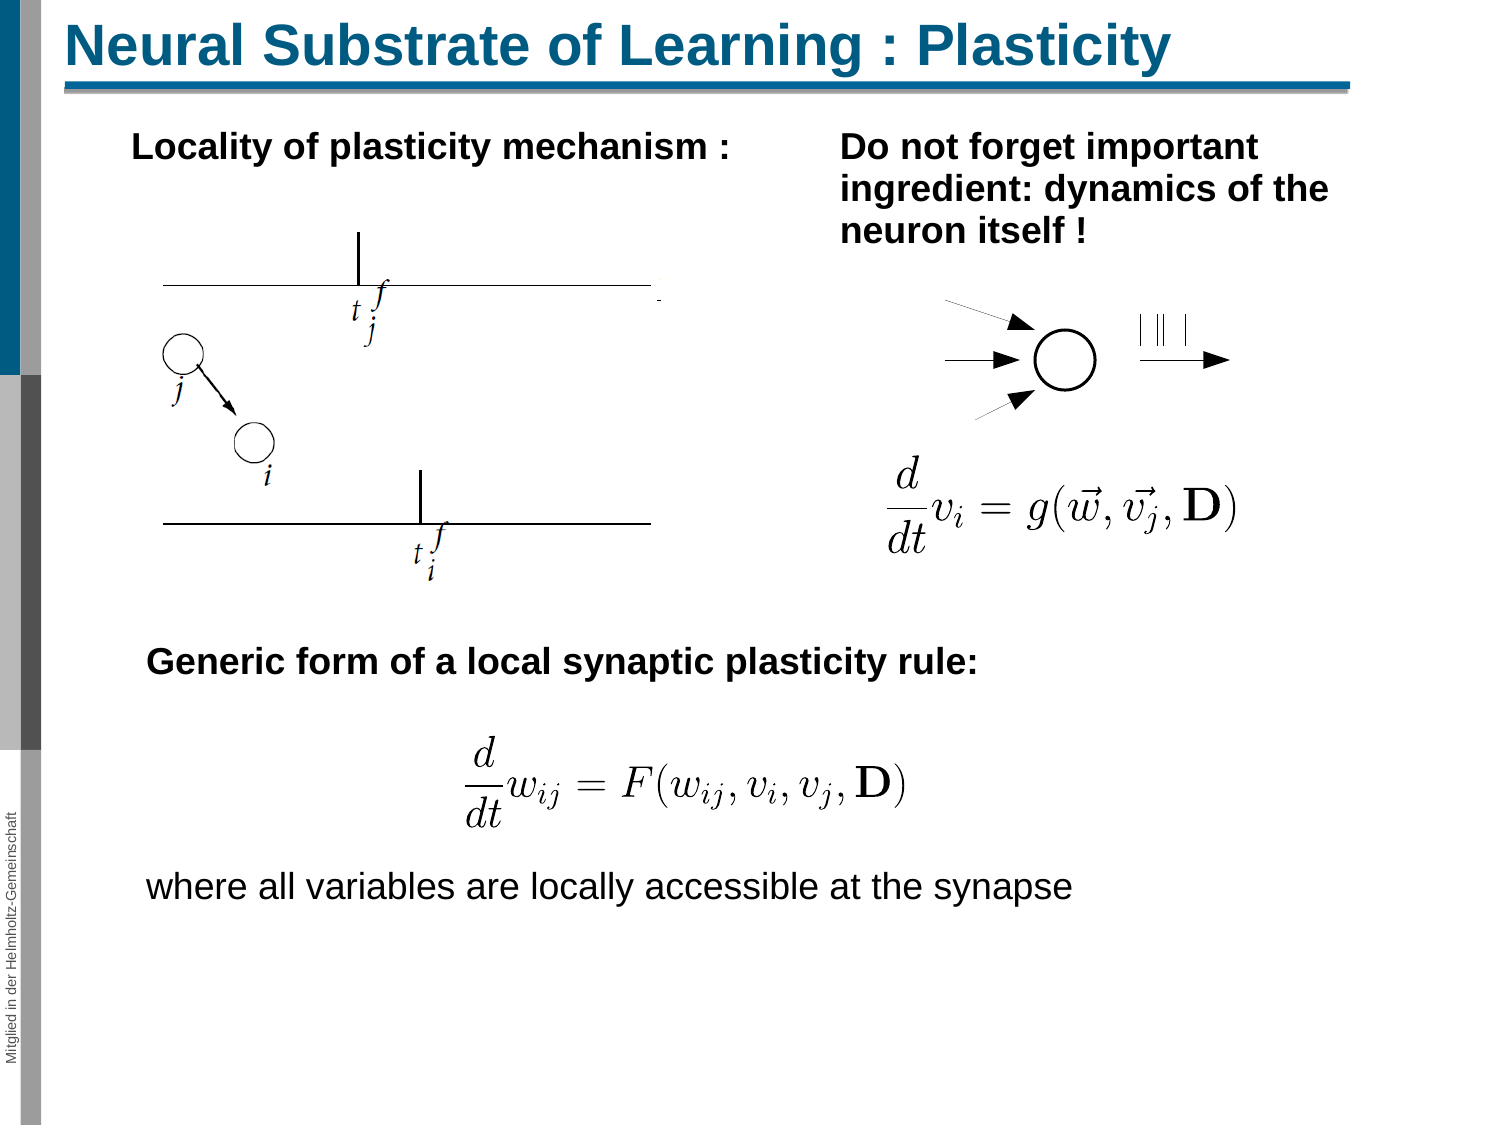

Neural Substrate of Learning : Plasticity
Locality of plasticity mechanism :
Do not forget important ingredient: dynamics of the neuron itself !
Generic form of a local synaptic plasticity rule:
where all variables are locally accessible at the synapse